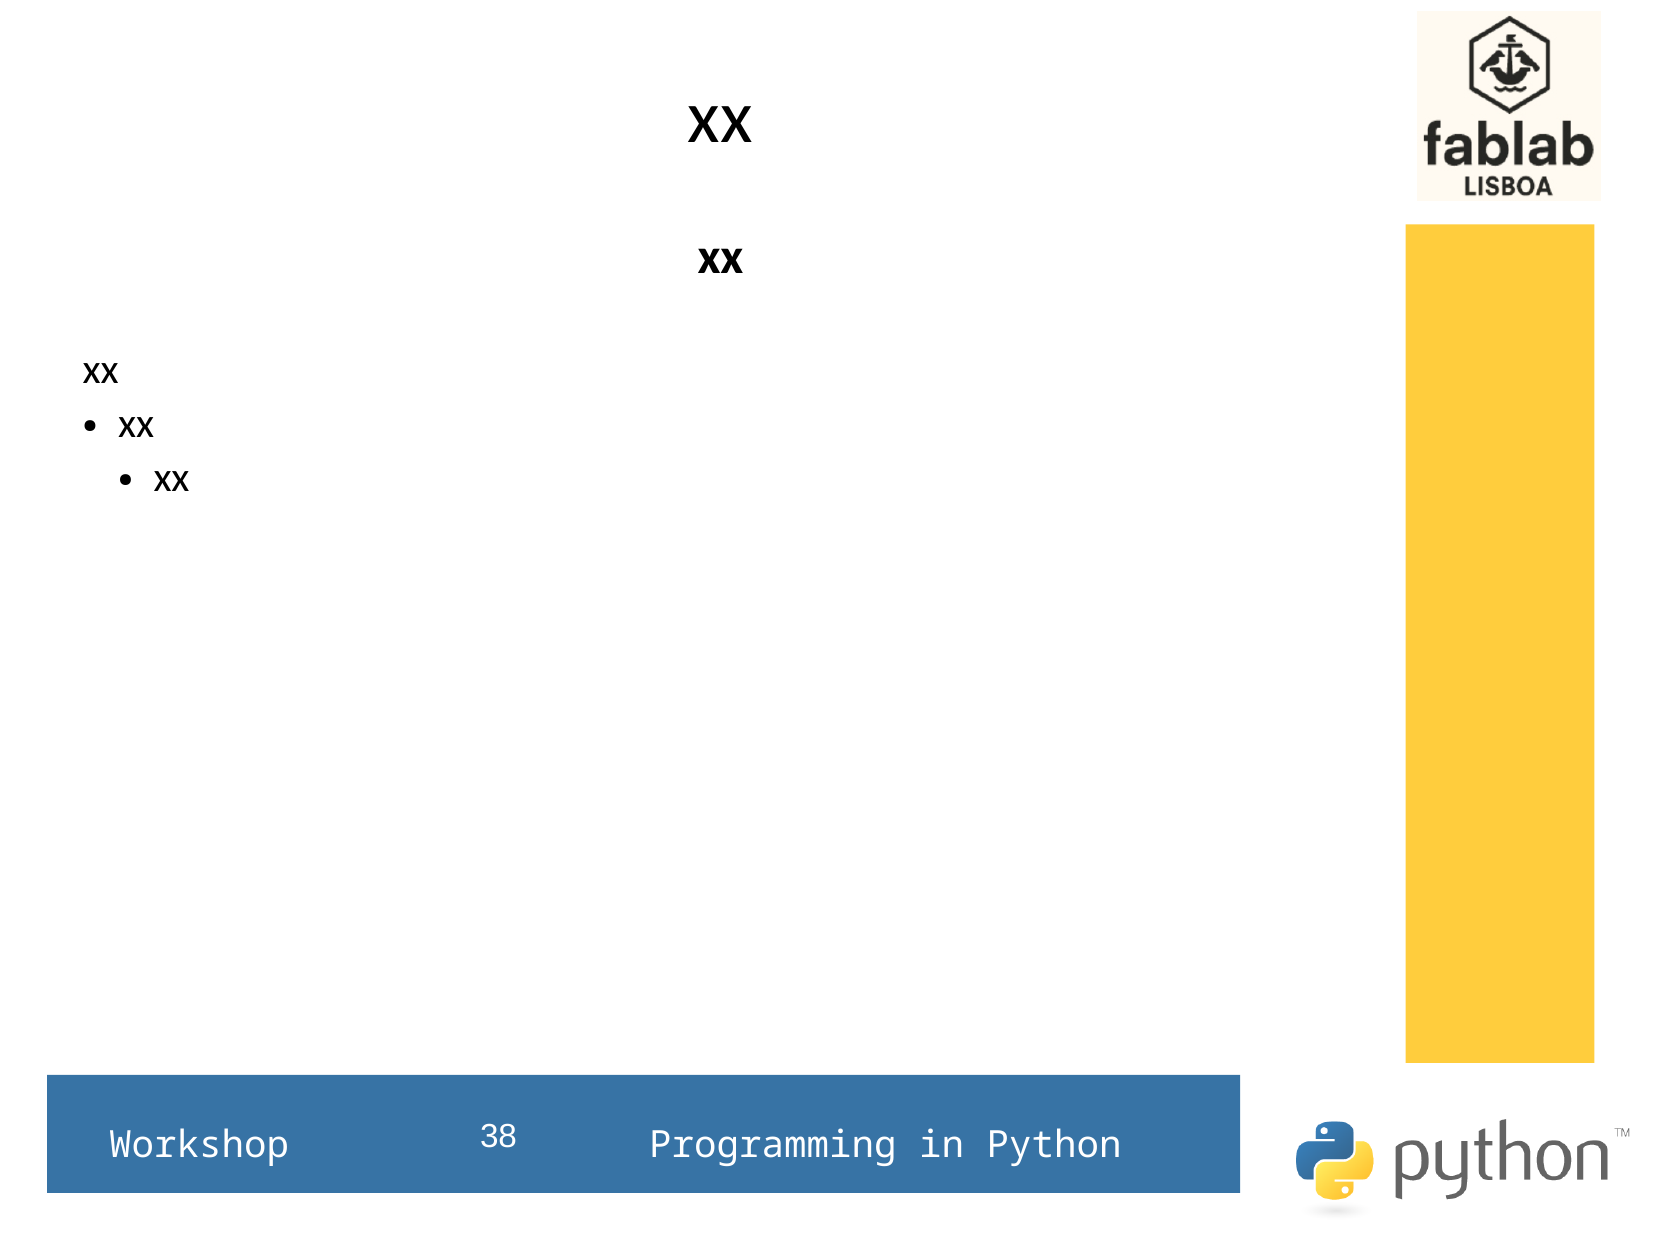

# xx
xx
xx
xx
xx
Workshop Programming in Python